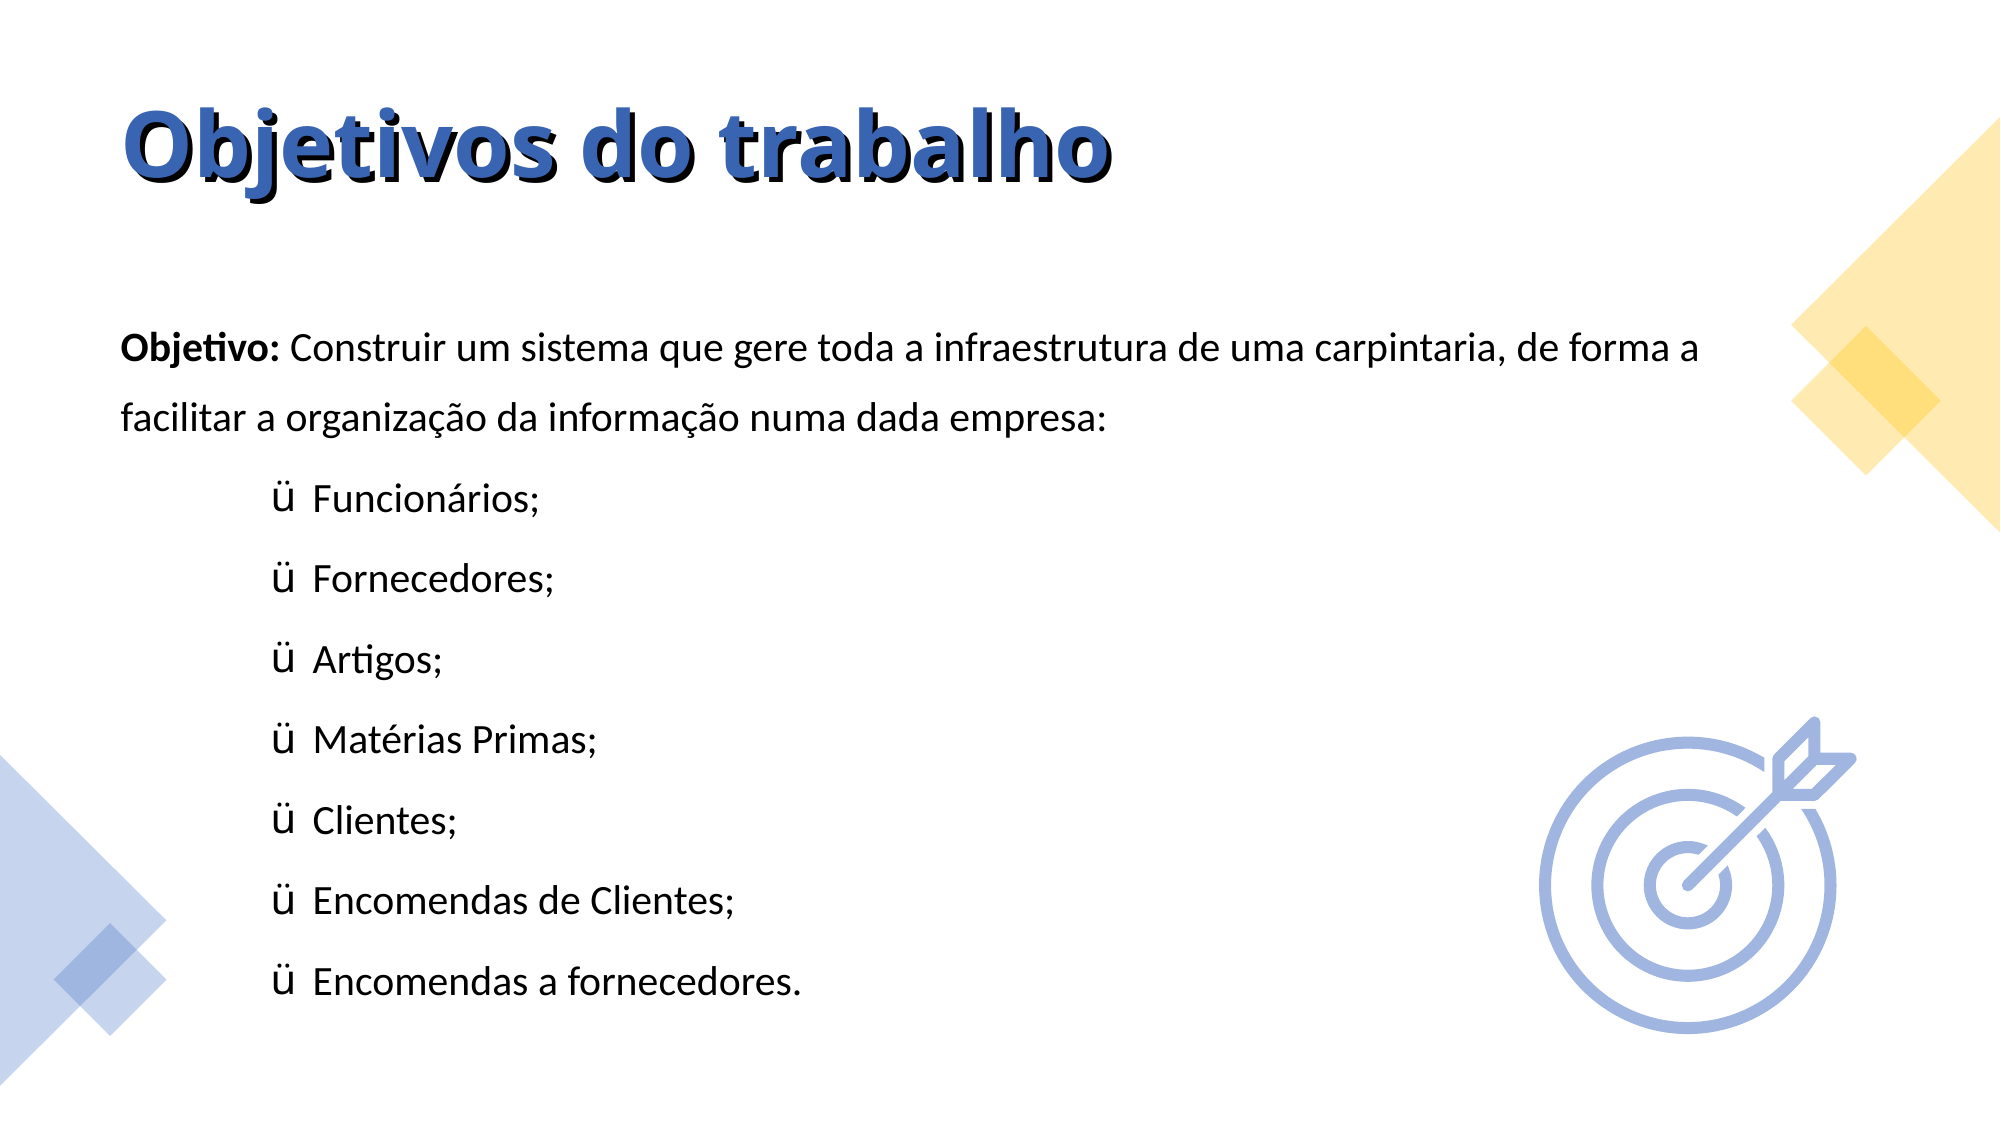

# Objetivos do trabalho
Objetivo: Construir um sistema que gere toda a infraestrutura de uma carpintaria, de forma a facilitar a organização da informação numa dada empresa:
Funcionários;
Fornecedores;
Artigos;
Matérias Primas;
Clientes;
Encomendas de Clientes;
Encomendas a fornecedores.